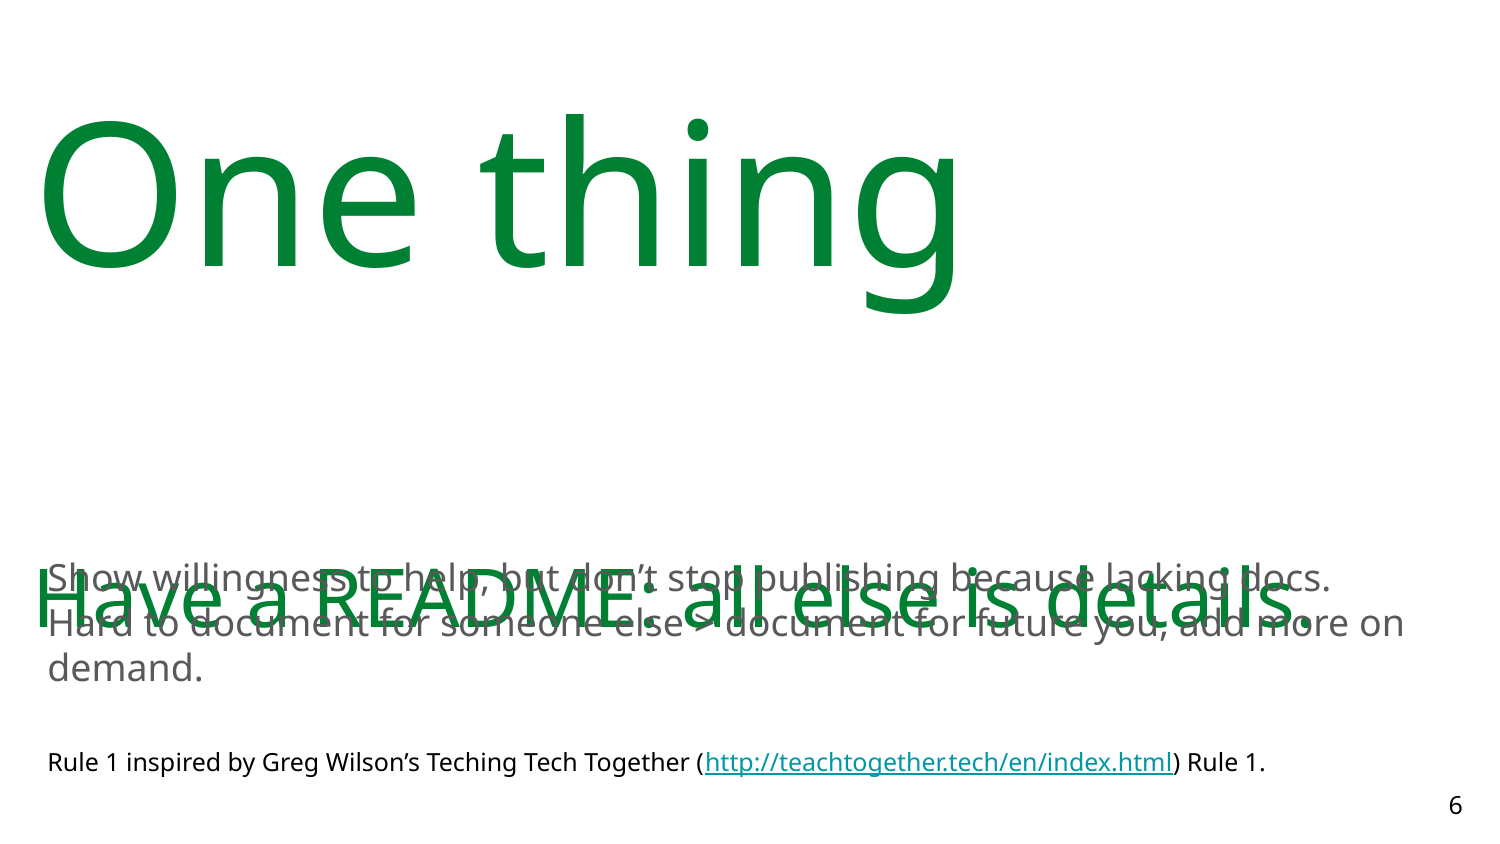

# One thing Have a README: all else is details.
Show willingness to help, but don’t stop publishing because lacking docs.
Hard to document for someone else > document for future you, add more on demand.
Rule 1 inspired by Greg Wilson’s Teching Tech Together (http://teachtogether.tech/en/index.html) Rule 1.